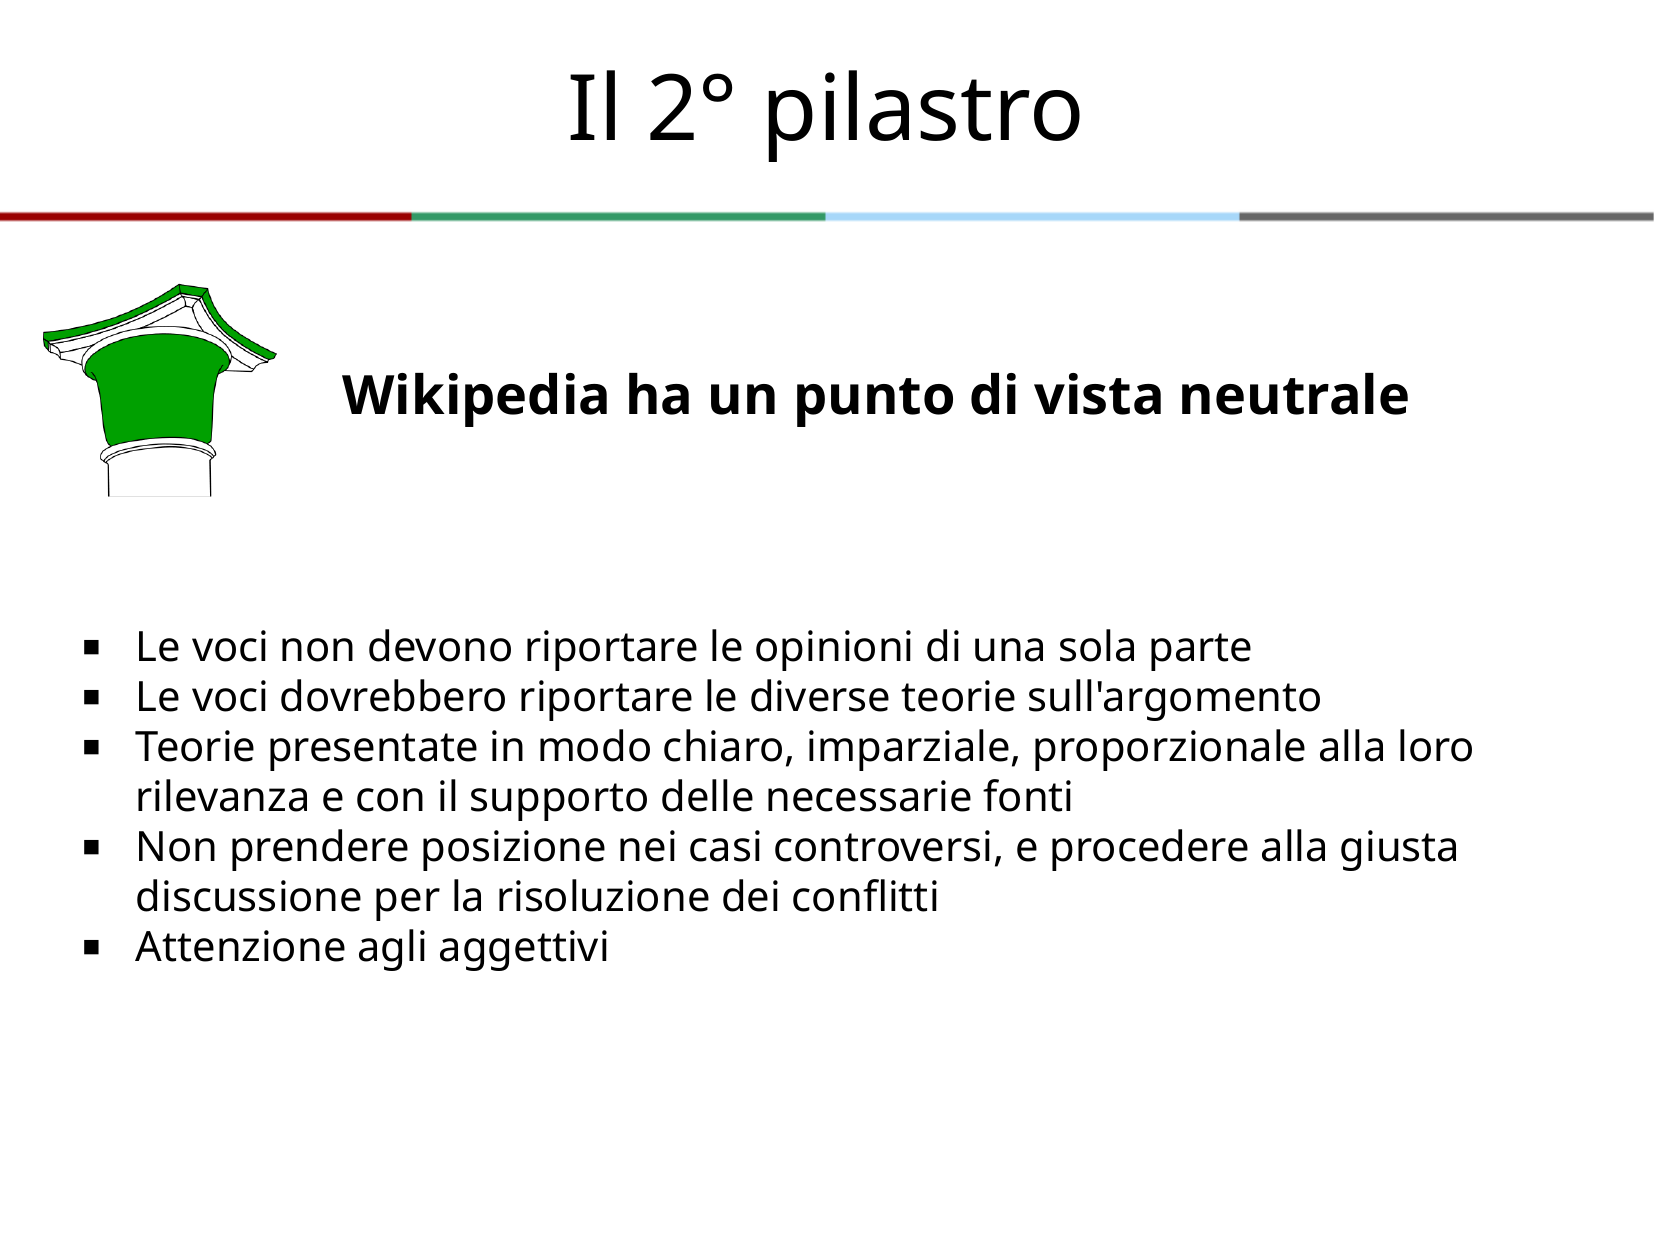

Il 2° pilastro
Wikipedia ha un punto di vista neutrale
Le voci non devono riportare le opinioni di una sola parte
Le voci dovrebbero riportare le diverse teorie sull'argomento
Teorie presentate in modo chiaro, imparziale, proporzionale alla loro rilevanza e con il supporto delle necessarie fonti
Non prendere posizione nei casi controversi, e procedere alla giusta discussione per la risoluzione dei conflitti
Attenzione agli aggettivi